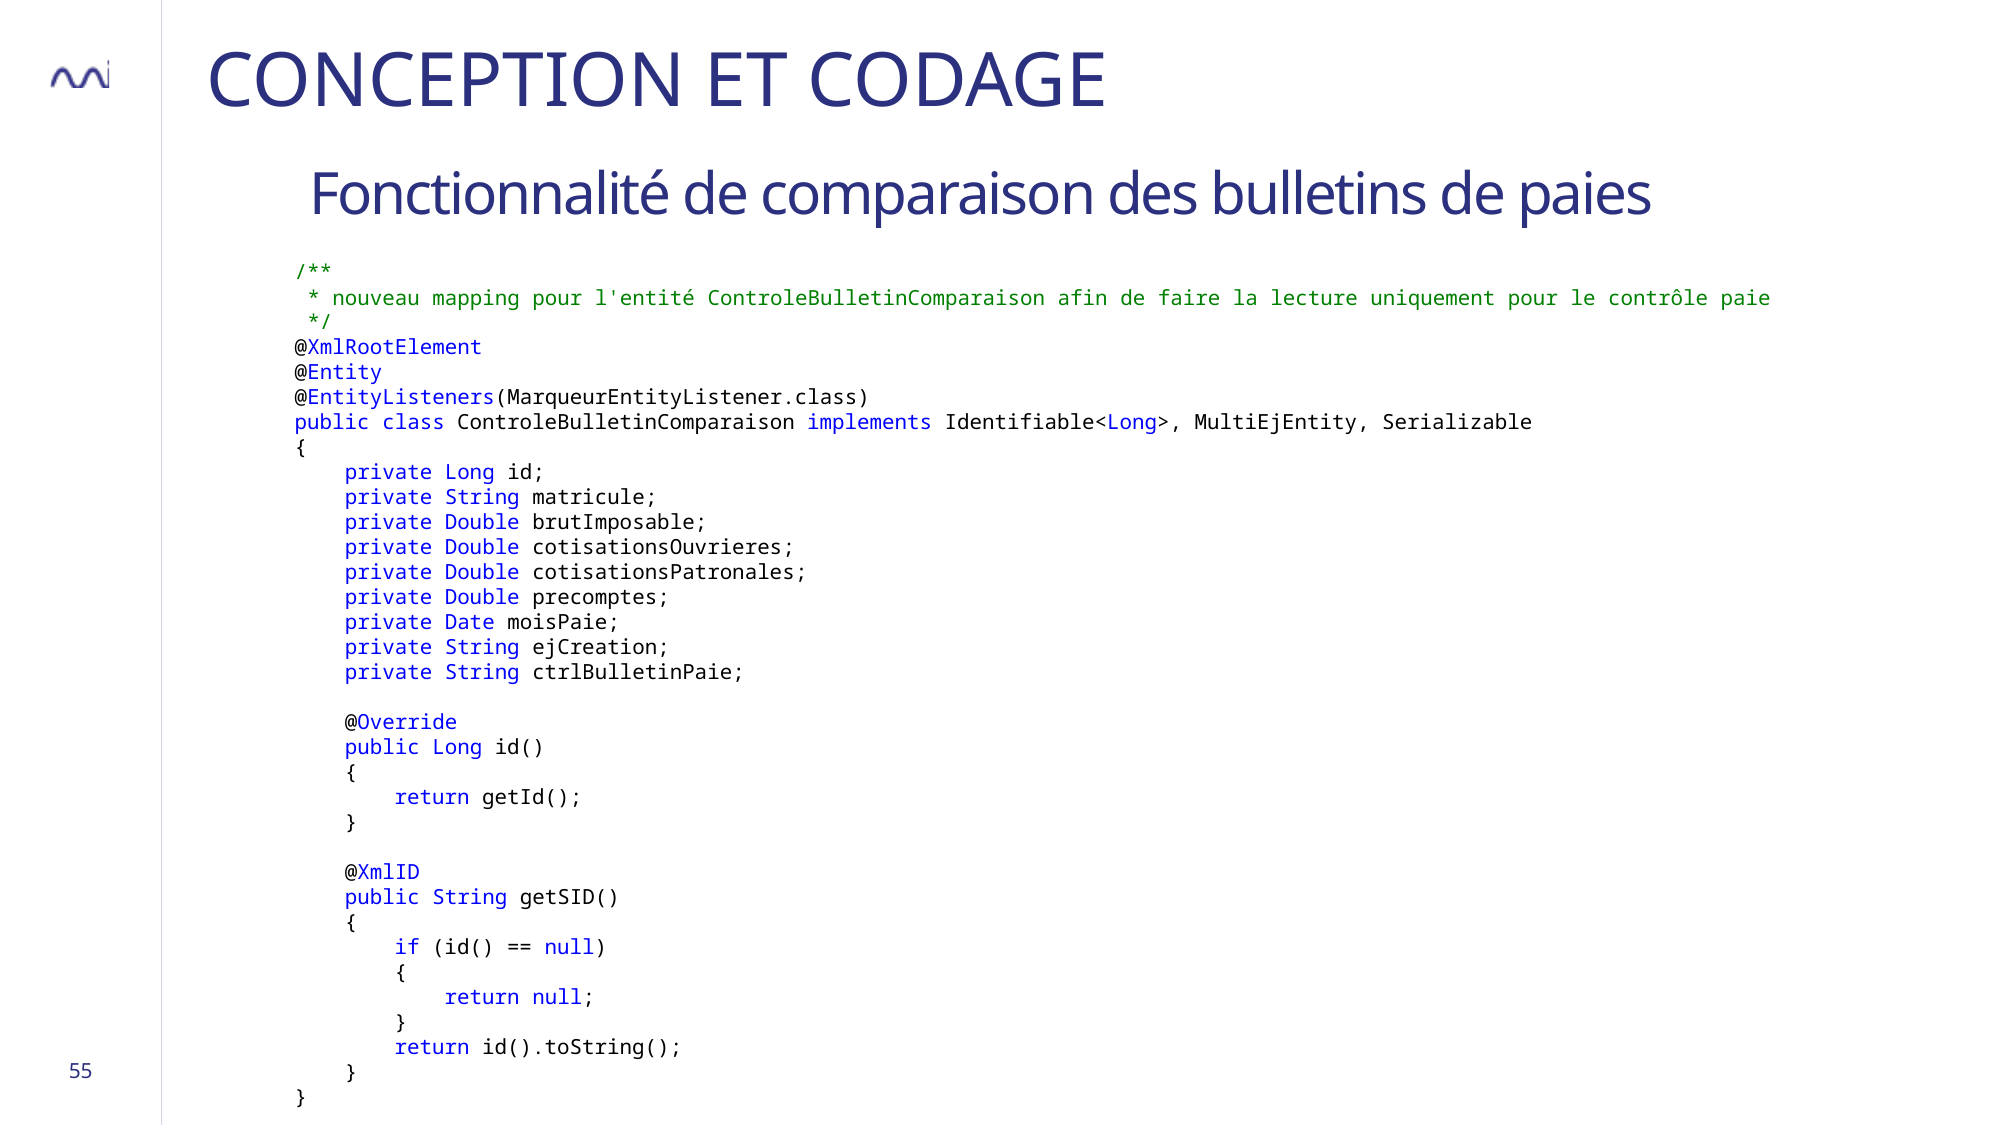

CONCEPTION ET CODAGE
Fonctionnalité de comparaison des bulletins de paies
/**
 * nouveau mapping pour l'entité ControleBulletinComparaison afin de faire la lecture uniquement pour le contrôle paie
 */
@XmlRootElement
@Entity
@EntityListeners(MarqueurEntityListener.class)
public class ControleBulletinComparaison implements Identifiable<Long>, MultiEjEntity, Serializable
{
    private Long id;
    private String matricule;
    private Double brutImposable;
    private Double cotisationsOuvrieres;
    private Double cotisationsPatronales;
    private Double precomptes;
    private Date moisPaie;
    private String ejCreation;
    private String ctrlBulletinPaie;
    @Override
    public Long id()
    {
        return getId();
    }
    @XmlID
    public String getSID()
    {
        if (id() == null)
        {
            return null;
        }
        return id().toString();
    }
}
31